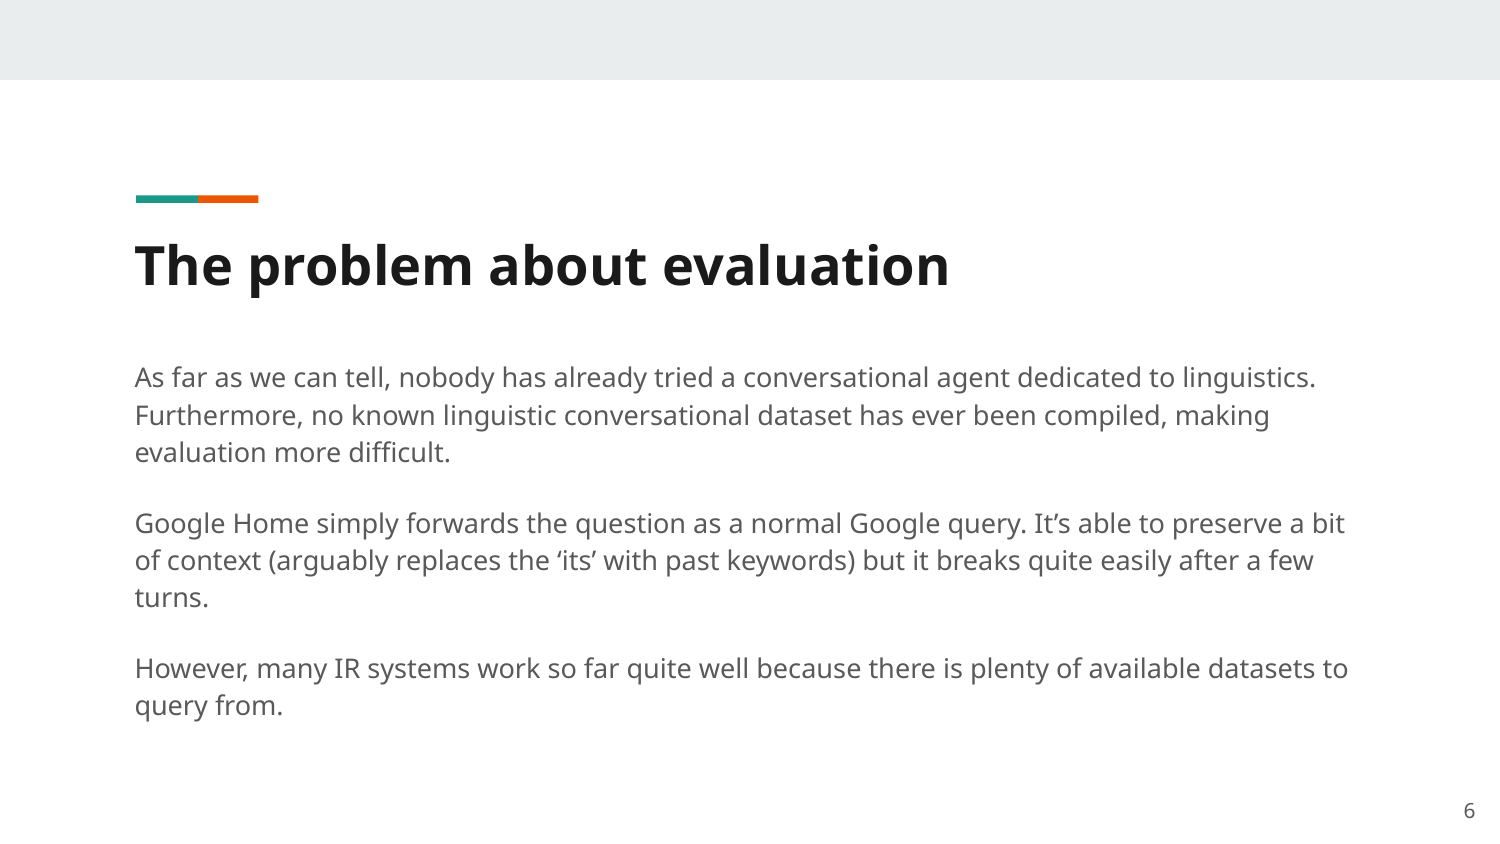

# The problem about evaluation
As far as we can tell, nobody has already tried a conversational agent dedicated to linguistics. Furthermore, no known linguistic conversational dataset has ever been compiled, making evaluation more difficult.
Google Home simply forwards the question as a normal Google query. It’s able to preserve a bit of context (arguably replaces the ‘its’ with past keywords) but it breaks quite easily after a few turns.
However, many IR systems work so far quite well because there is plenty of available datasets to query from.